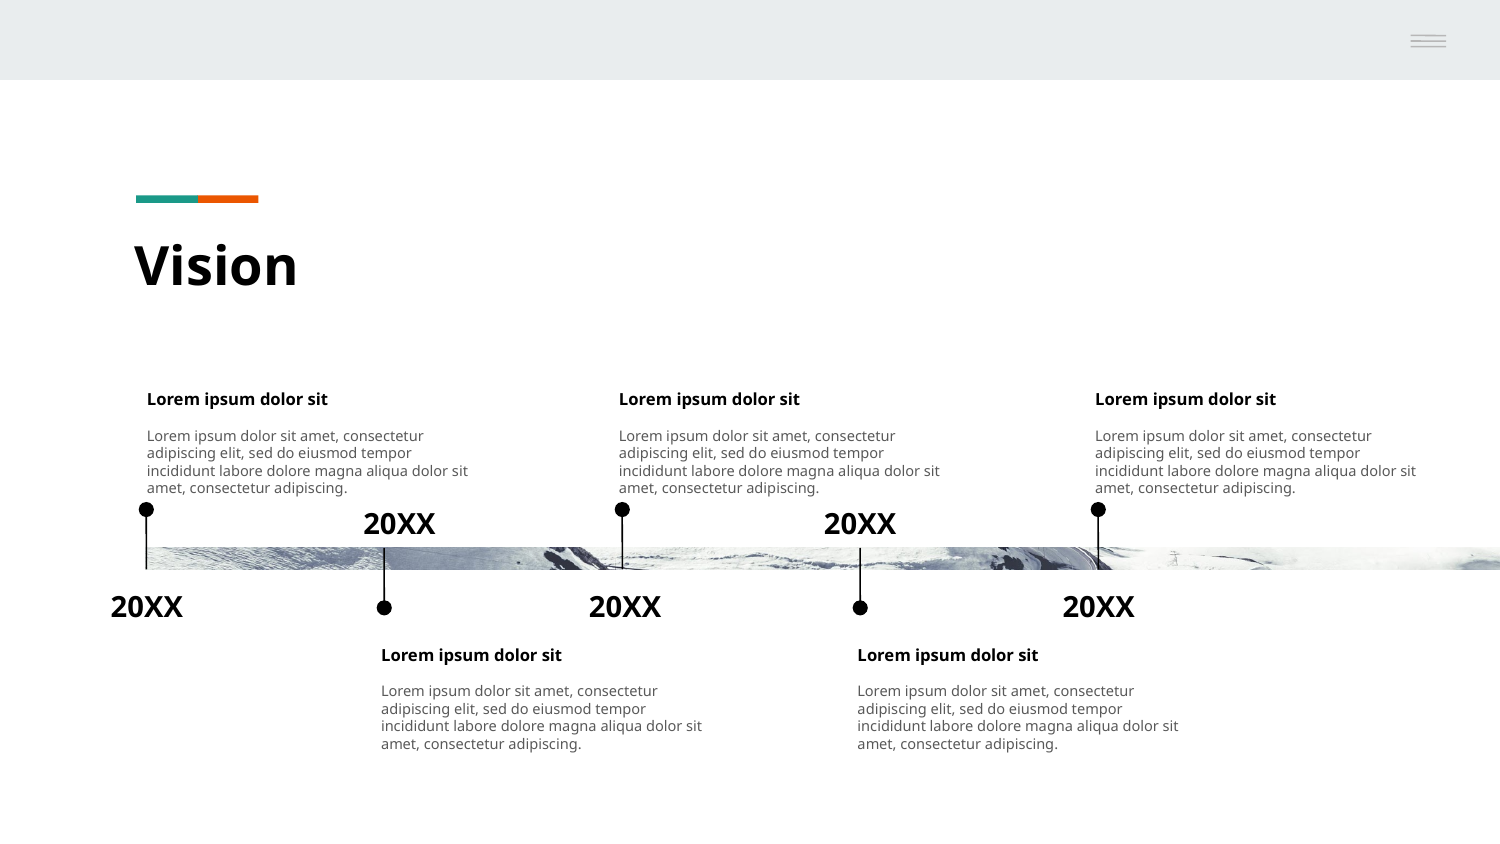

# Vision
Lorem ipsum dolor sit
Lorem ipsum dolor sit
Lorem ipsum dolor sit
Lorem ipsum dolor sit amet, consectetur adipiscing elit, sed do eiusmod tempor incididunt labore dolore magna aliqua dolor sit amet, consectetur adipiscing.
Lorem ipsum dolor sit amet, consectetur adipiscing elit, sed do eiusmod tempor incididunt labore dolore magna aliqua dolor sit amet, consectetur adipiscing.
Lorem ipsum dolor sit amet, consectetur adipiscing elit, sed do eiusmod tempor incididunt labore dolore magna aliqua dolor sit amet, consectetur adipiscing.
20XX
20XX
20XX
20XX
20XX
Lorem ipsum dolor sit
Lorem ipsum dolor sit
Lorem ipsum dolor sit amet, consectetur adipiscing elit, sed do eiusmod tempor incididunt labore dolore magna aliqua dolor sit amet, consectetur adipiscing.
Lorem ipsum dolor sit amet, consectetur adipiscing elit, sed do eiusmod tempor incididunt labore dolore magna aliqua dolor sit amet, consectetur adipiscing.